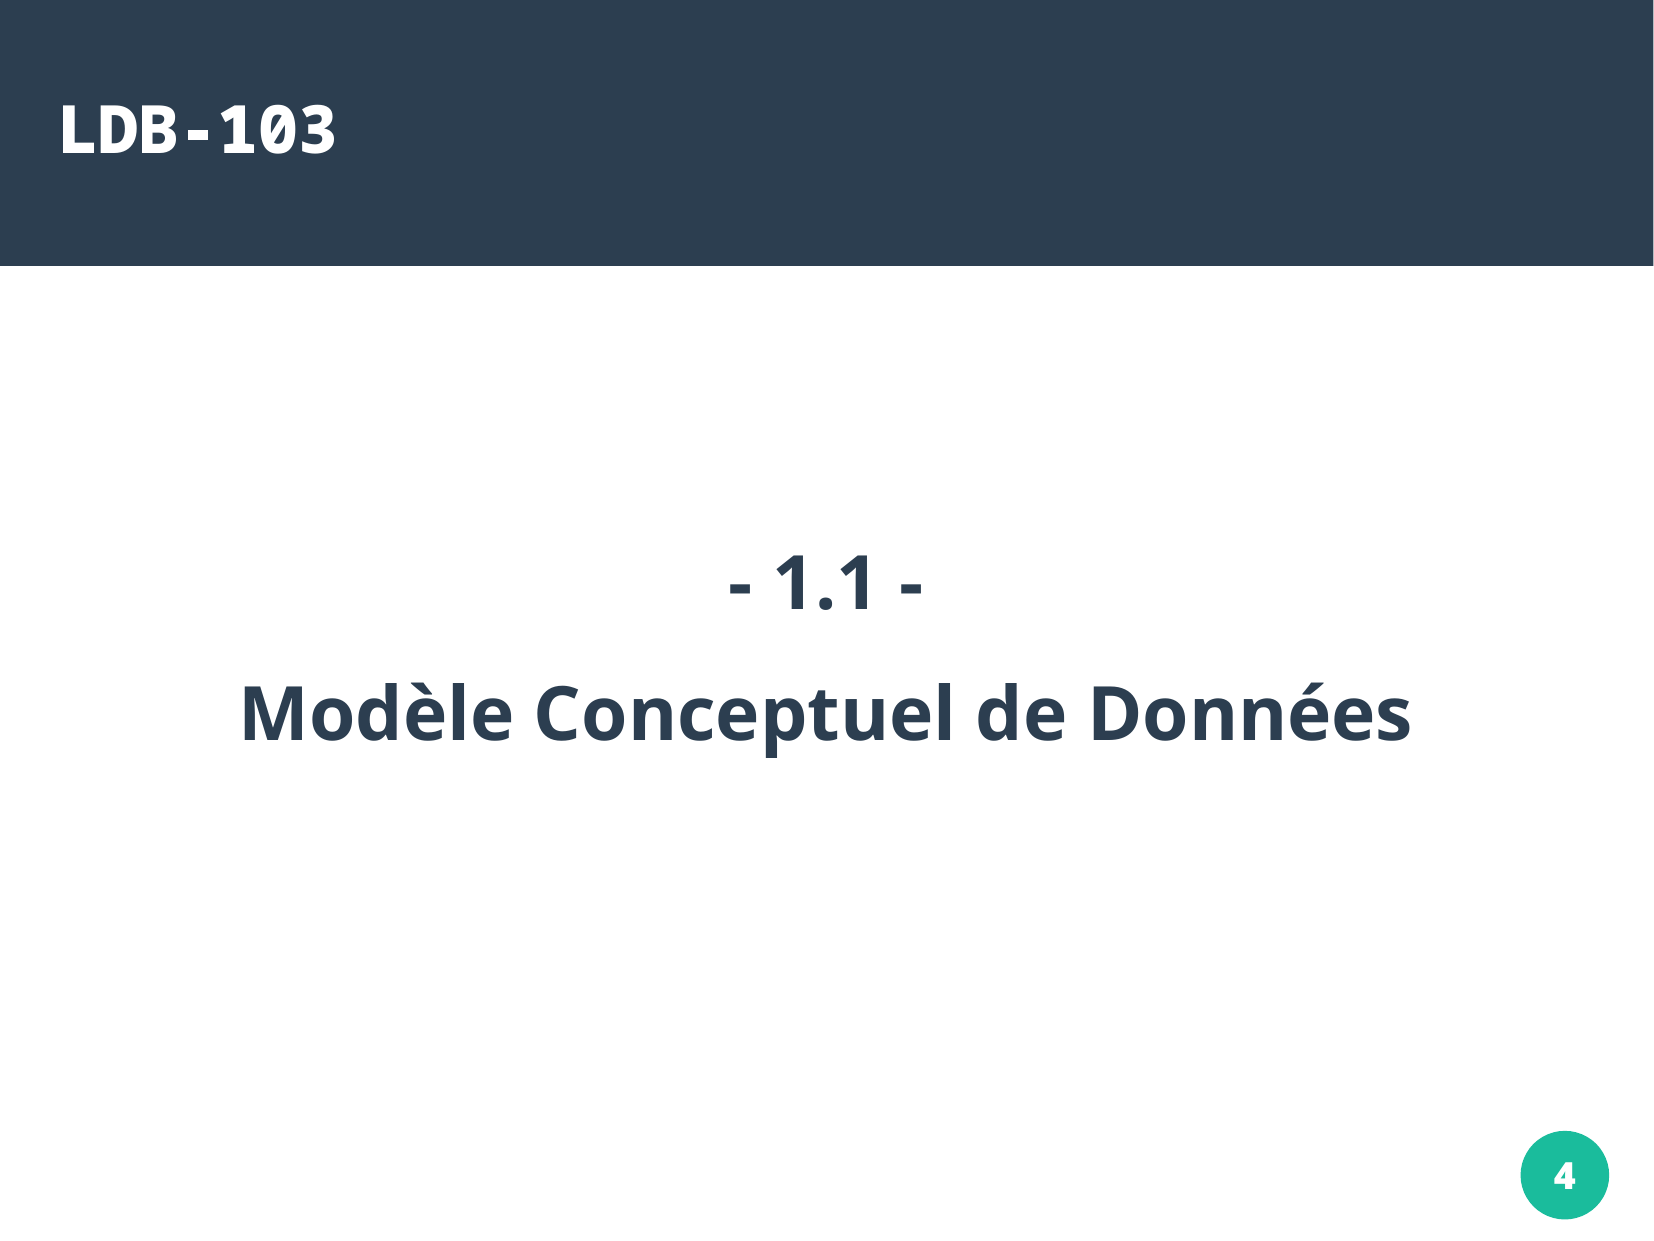

# LDB-103
- 1.1 -
Modèle Conceptuel de Données
4